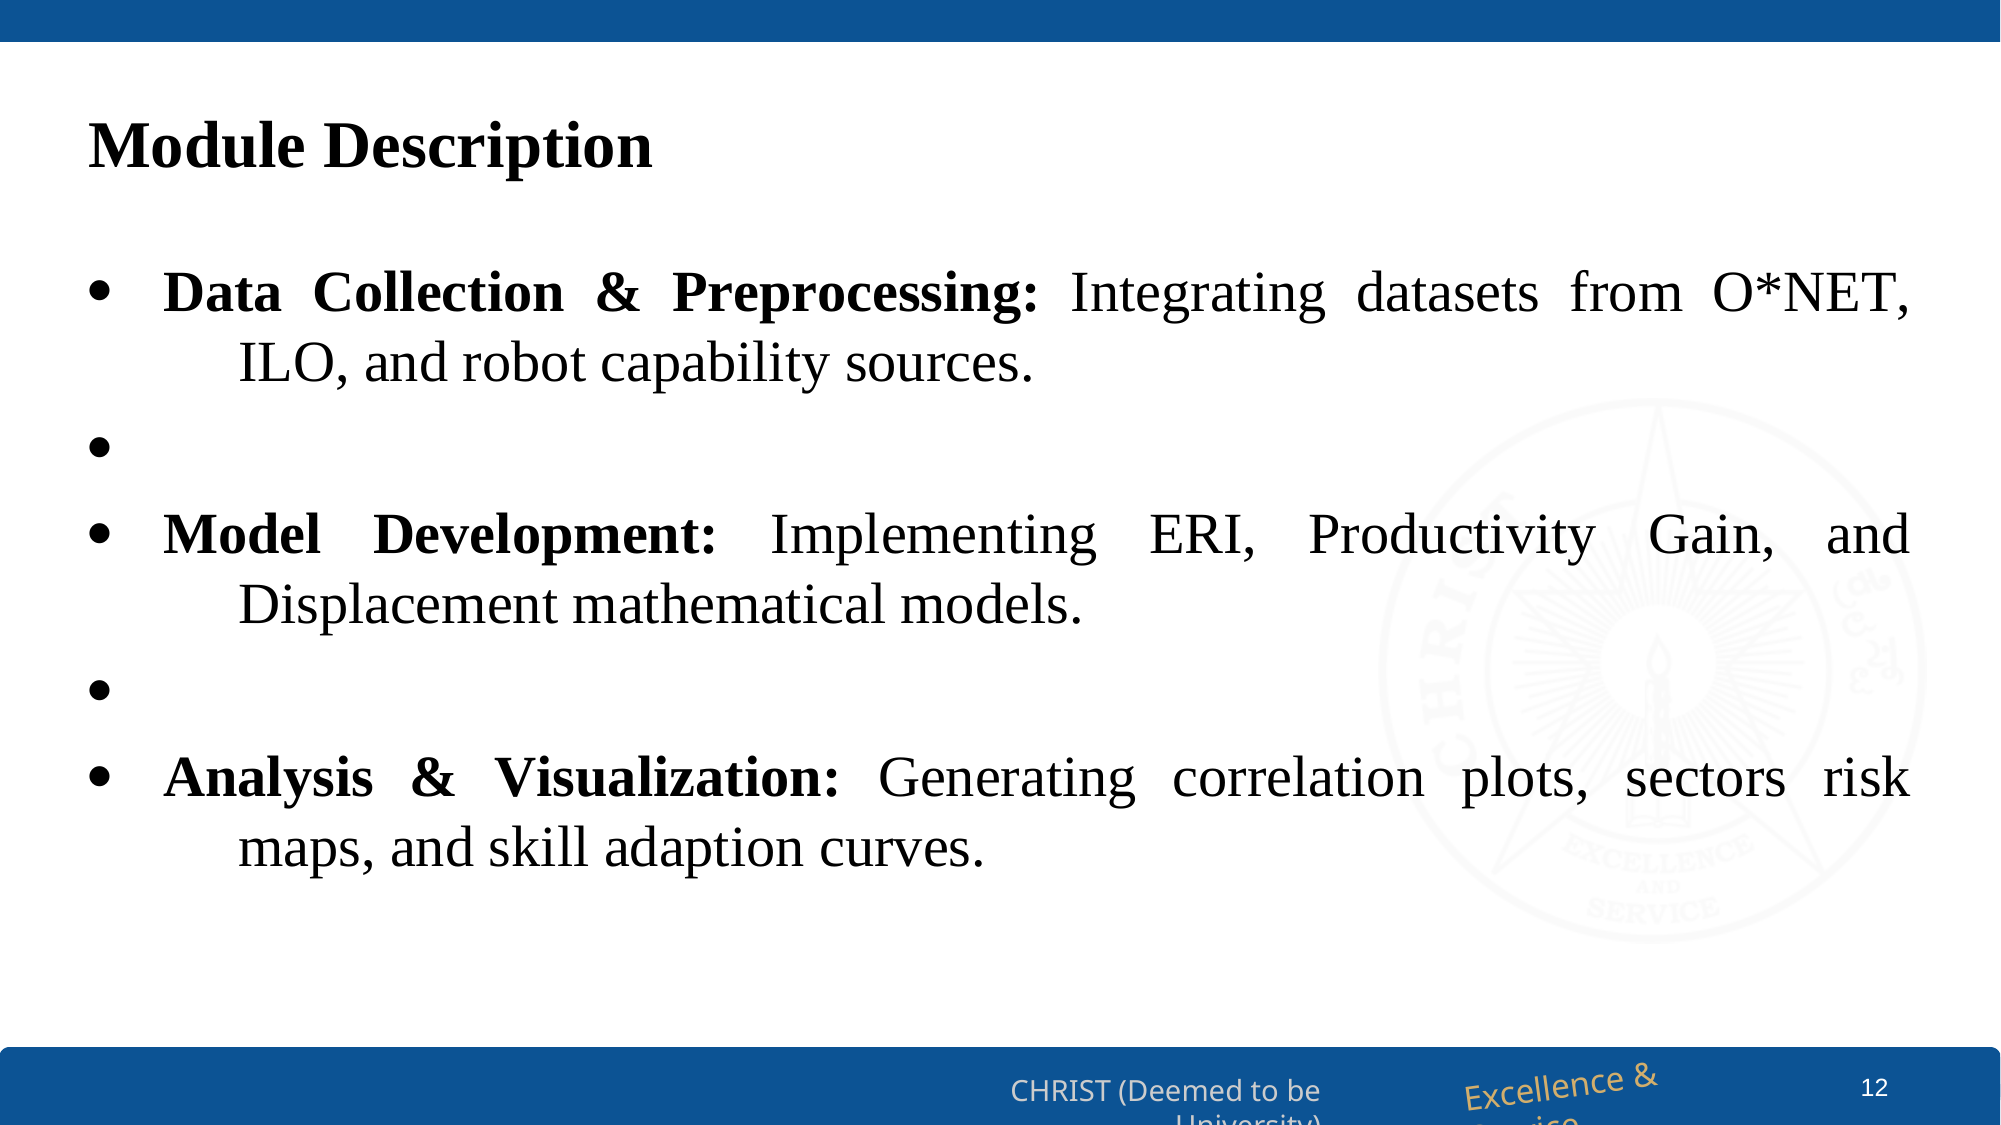

# Module Description
Data Collection & Preprocessing: Integrating datasets from O*NET, ILO, and robot capability sources.
Model Development: Implementing ERI, Productivity Gain, and Displacement mathematical models.
Analysis & Visualization: Generating correlation plots, sectors risk maps, and skill adaption curves.